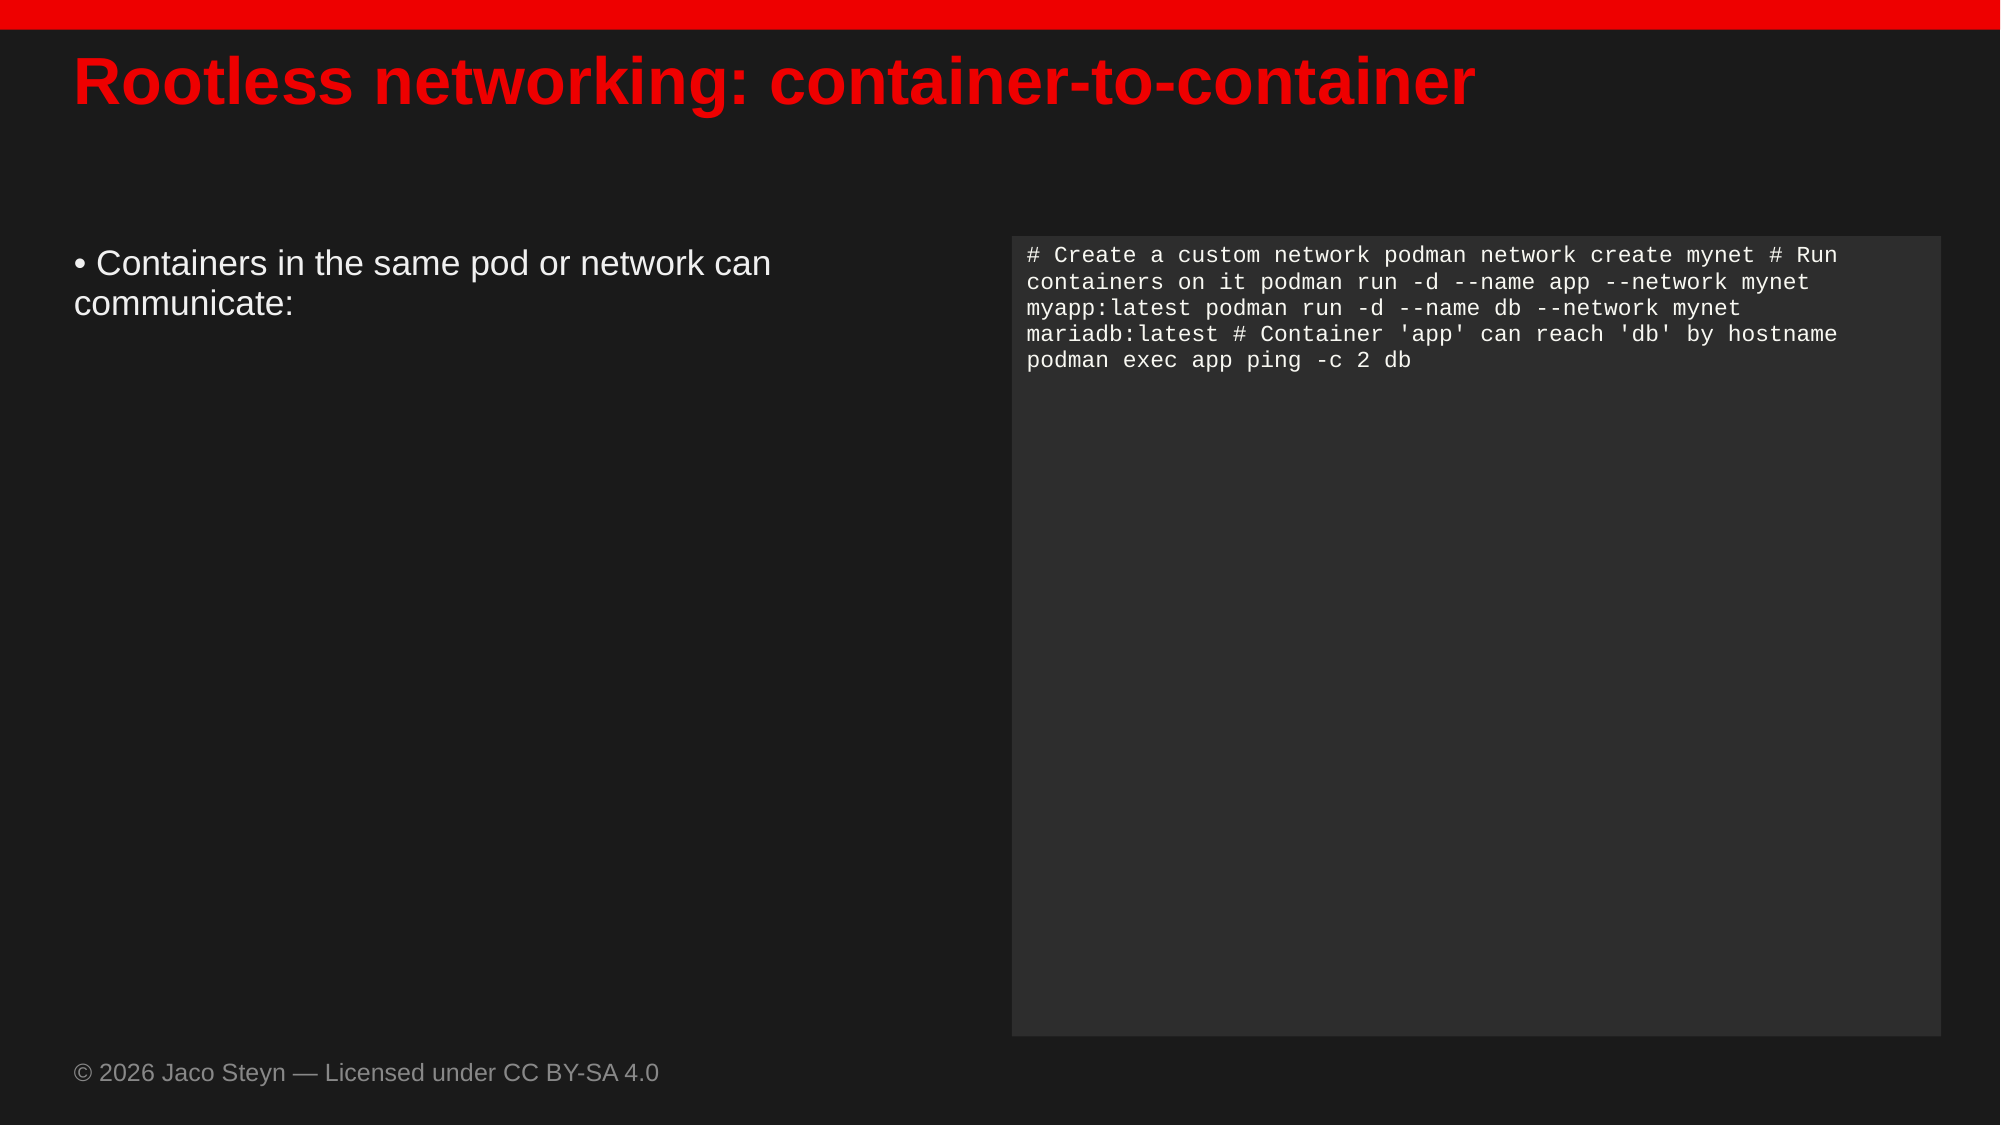

Rootless networking: container-to-container
• Containers in the same pod or network can communicate:
# Create a custom network podman network create mynet # Run containers on it podman run -d --name app --network mynet myapp:latest podman run -d --name db --network mynet mariadb:latest # Container 'app' can reach 'db' by hostname podman exec app ping -c 2 db
© 2026 Jaco Steyn — Licensed under CC BY-SA 4.0